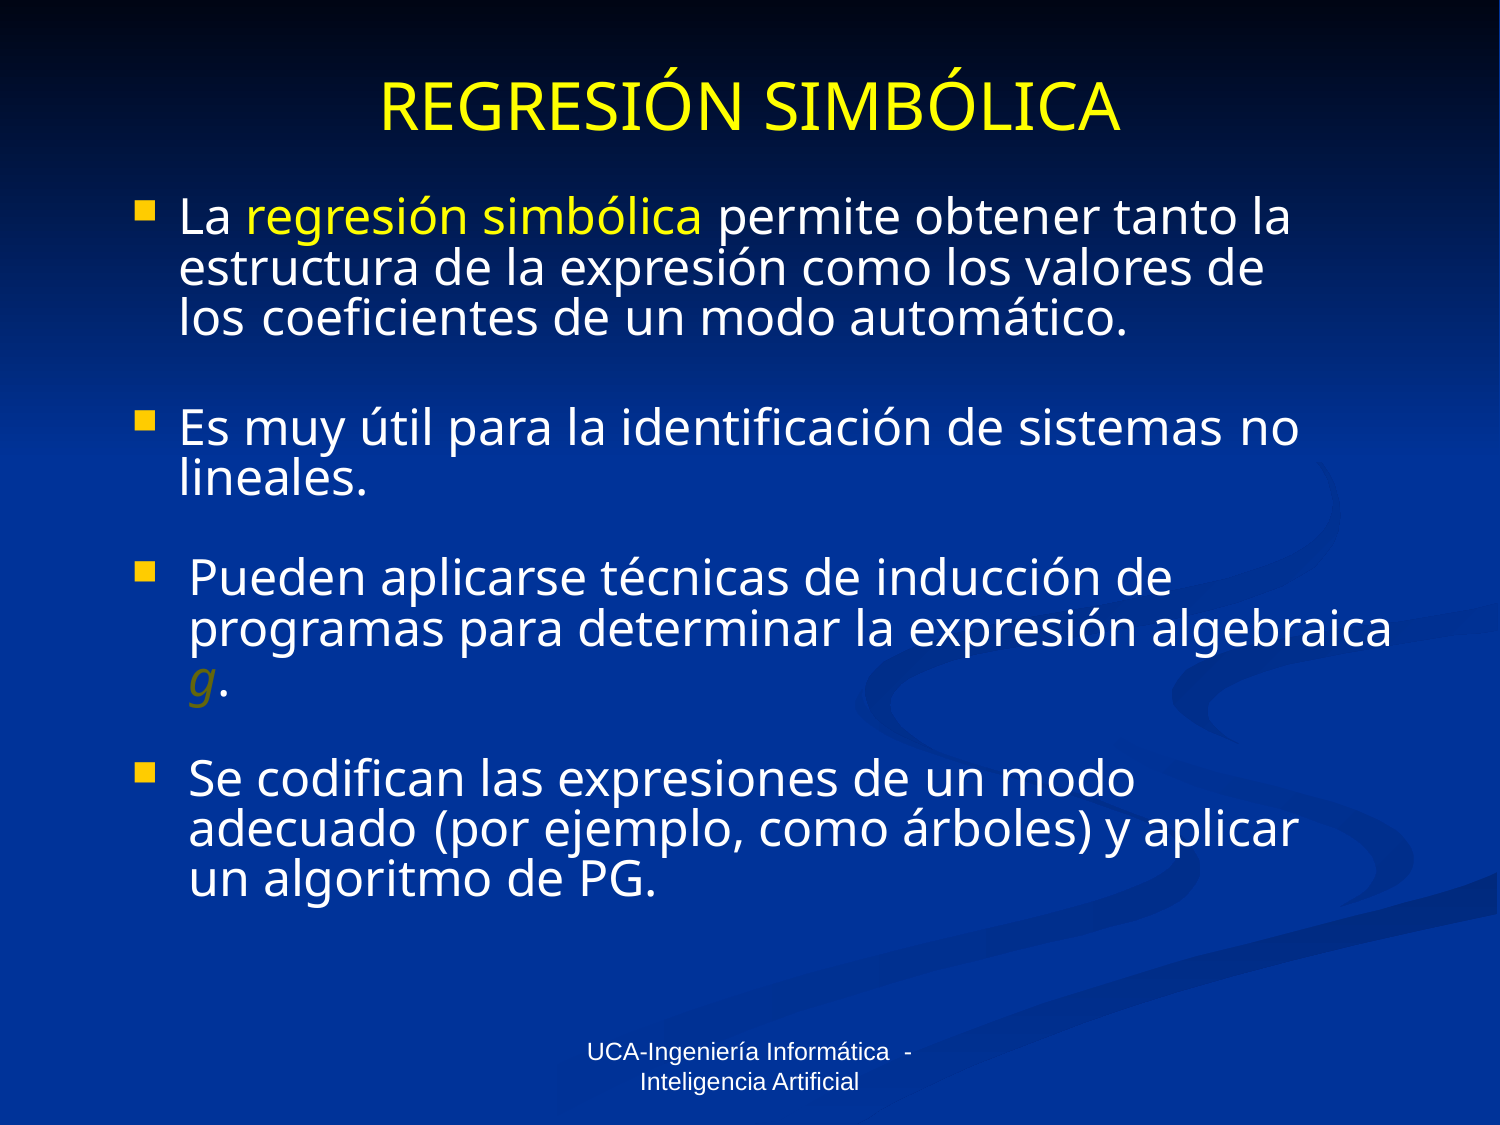

# REGRESIÓN SIMBÓLICA
La regresión simbólica permite obtener tanto la estructura de la expresión como los valores de los coeficientes de un modo automático.
Es muy útil para la identificación de sistemas no lineales.
Pueden aplicarse técnicas de inducción de programas para determinar la expresión algebraica g.
Se codifican las expresiones de un modo adecuado (por ejemplo, como árboles) y aplicar un algoritmo de PG.
UCA-Ingeniería Informática - Inteligencia Artificial